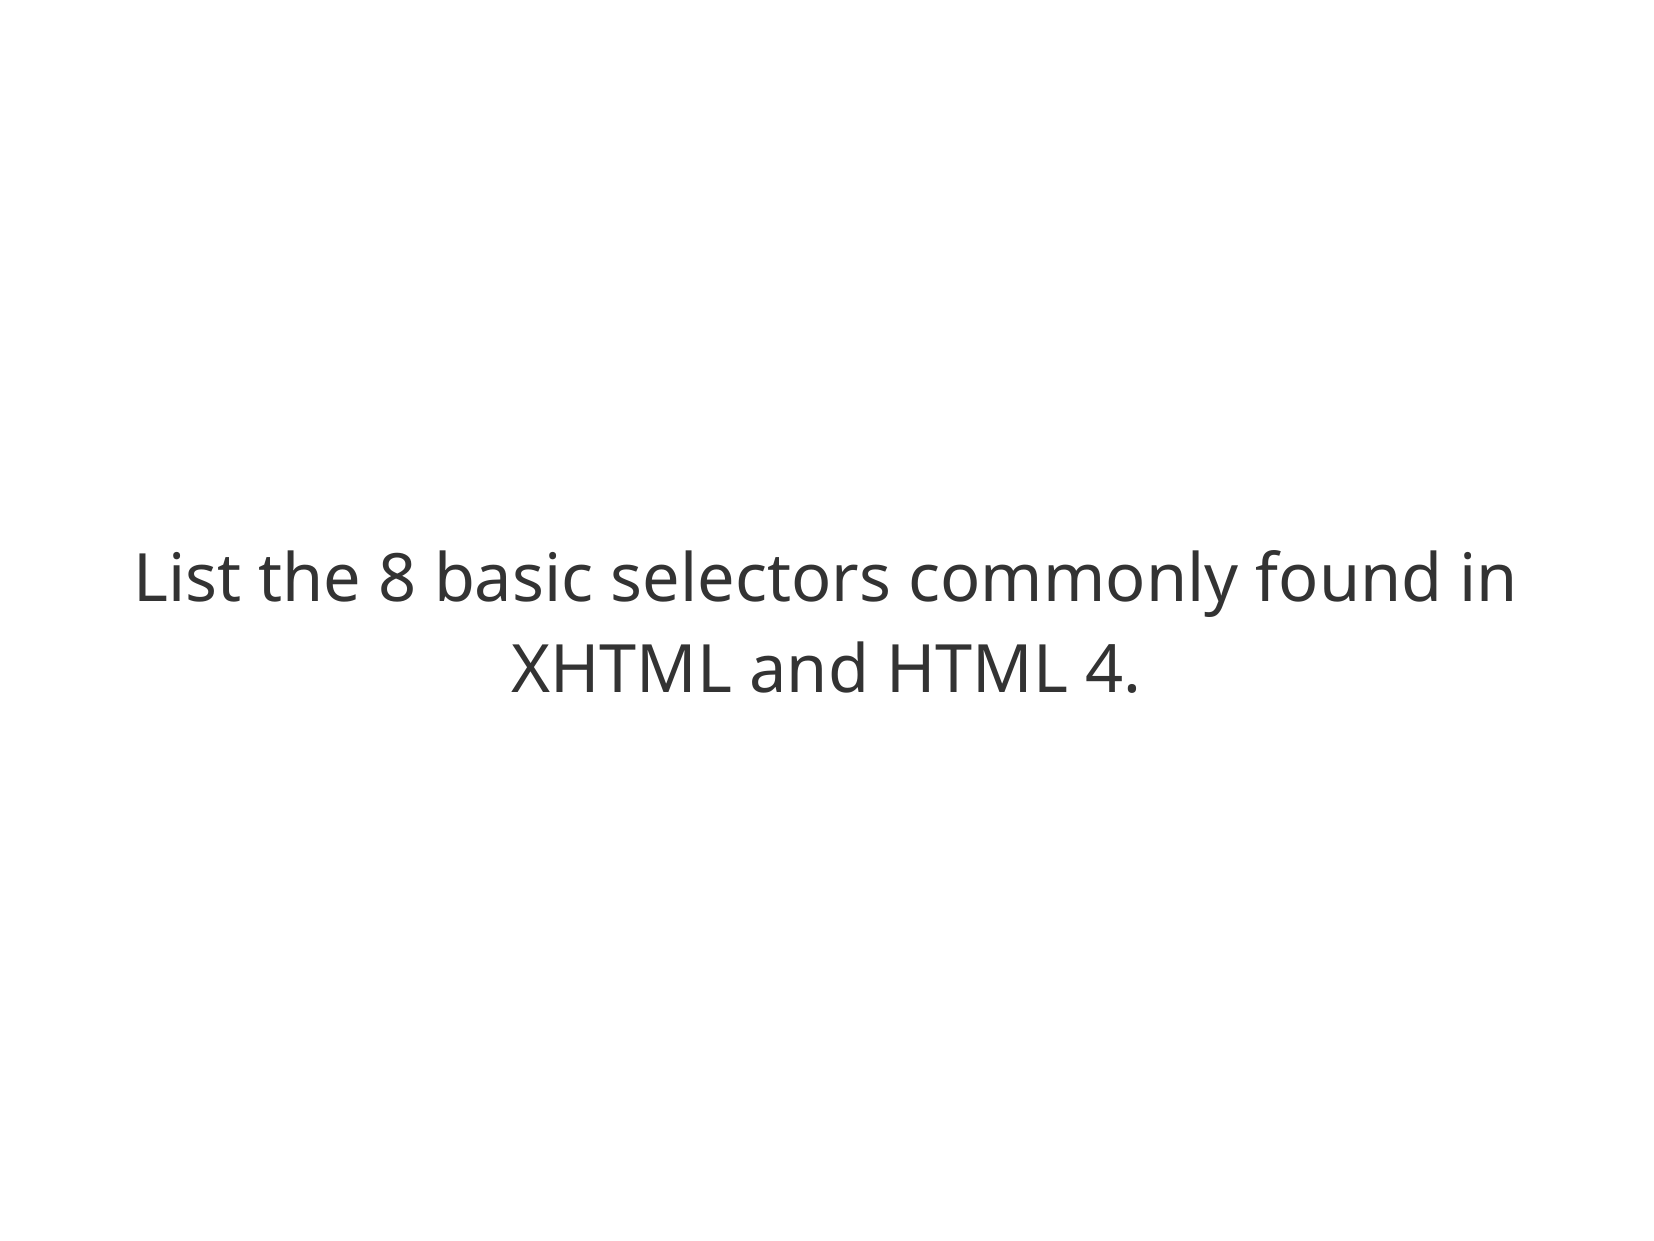

# List the 8 basic selectors commonly found in XHTML and HTML 4.